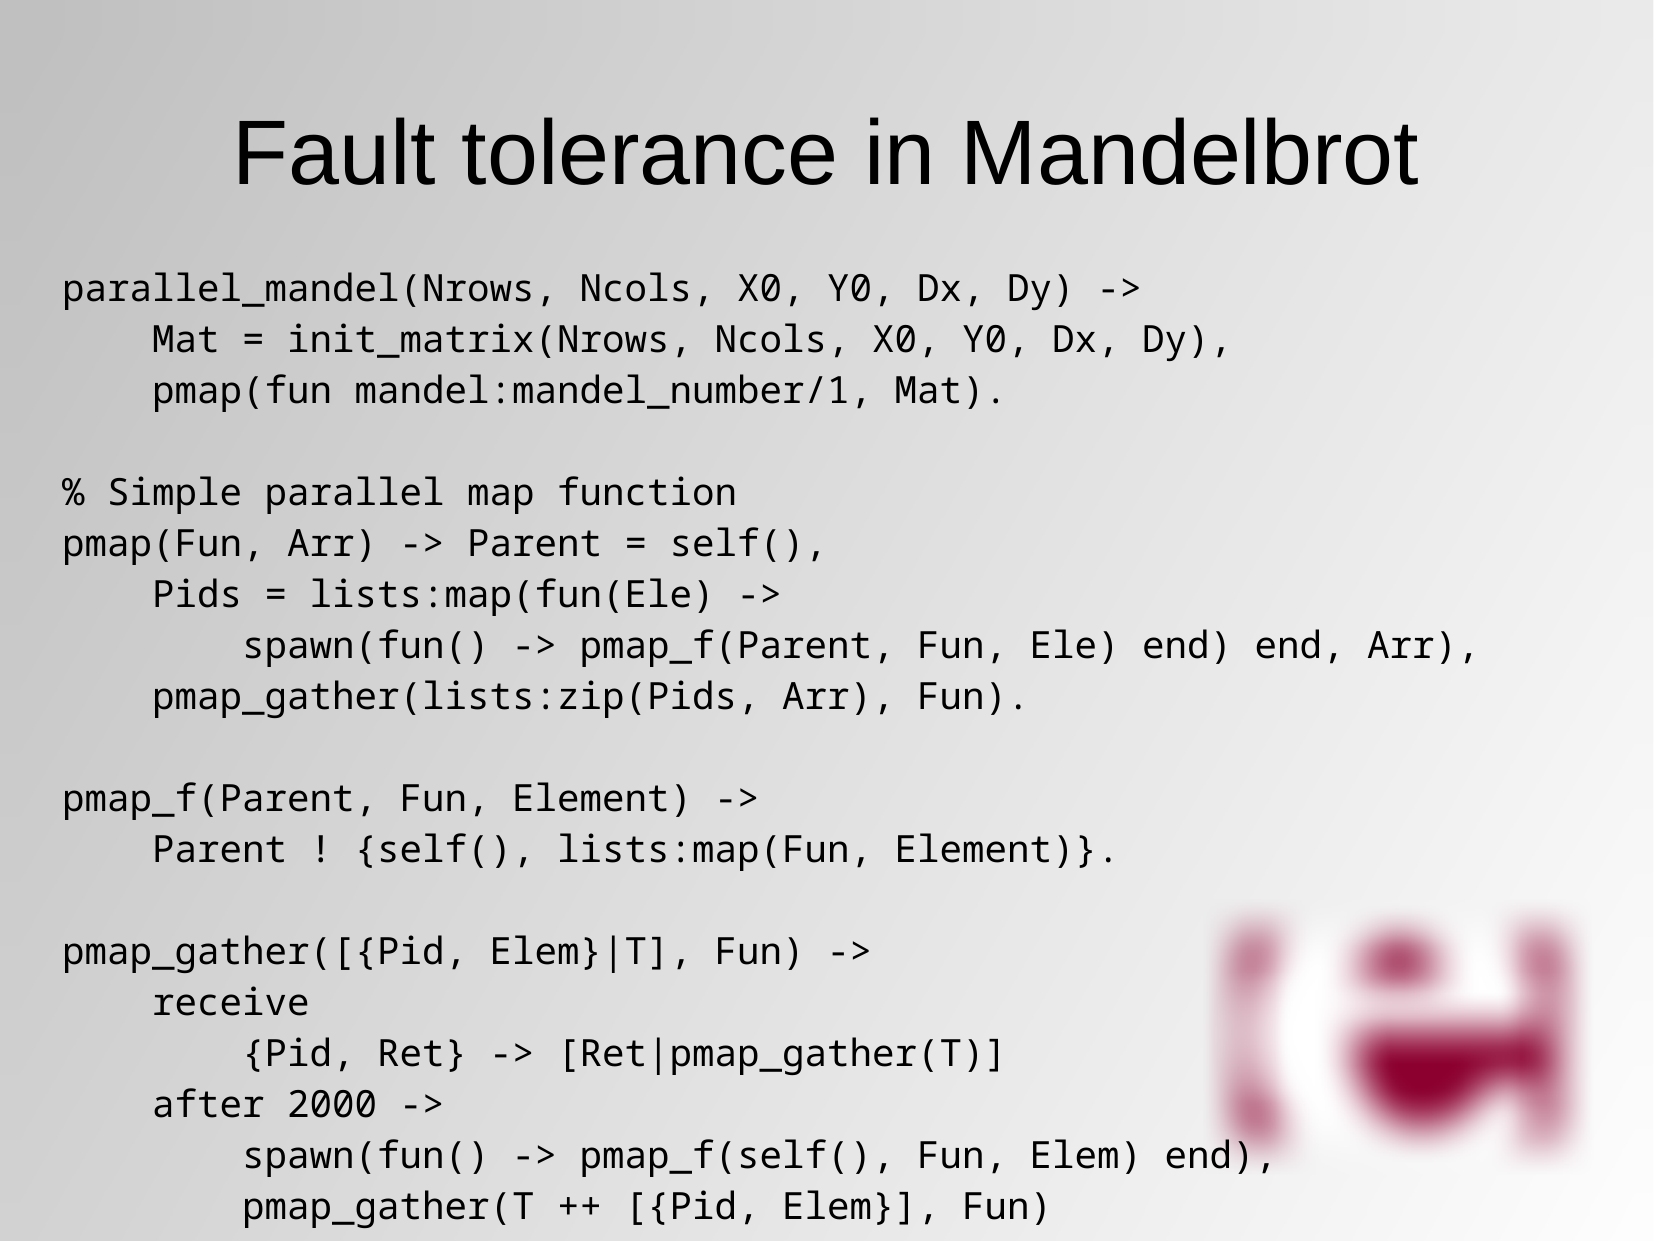

# Fault tolerance in Mandelbrot
parallel_mandel(Nrows, Ncols, X0, Y0, Dx, Dy) ->
 Mat = init_matrix(Nrows, Ncols, X0, Y0, Dx, Dy),
 pmap(fun mandel:mandel_number/1, Mat).
% Simple parallel map function
pmap(Fun, Arr) -> Parent = self(),
 Pids = lists:map(fun(Ele) ->
 spawn(fun() -> pmap_f(Parent, Fun, Ele) end) end, Arr),
 pmap_gather(lists:zip(Pids, Arr), Fun).
pmap_f(Parent, Fun, Element) ->
 Parent ! {self(), lists:map(Fun, Element)}.
pmap_gather([{Pid, Elem}|T], Fun) ->
 receive
 {Pid, Ret} -> [Ret|pmap_gather(T)]
 after 2000 ->
 spawn(fun() -> pmap_f(self(), Fun, Elem) end),
 pmap_gather(T ++ [{Pid, Elem}], Fun)
 end;
pmap_gather([], _) -> [].